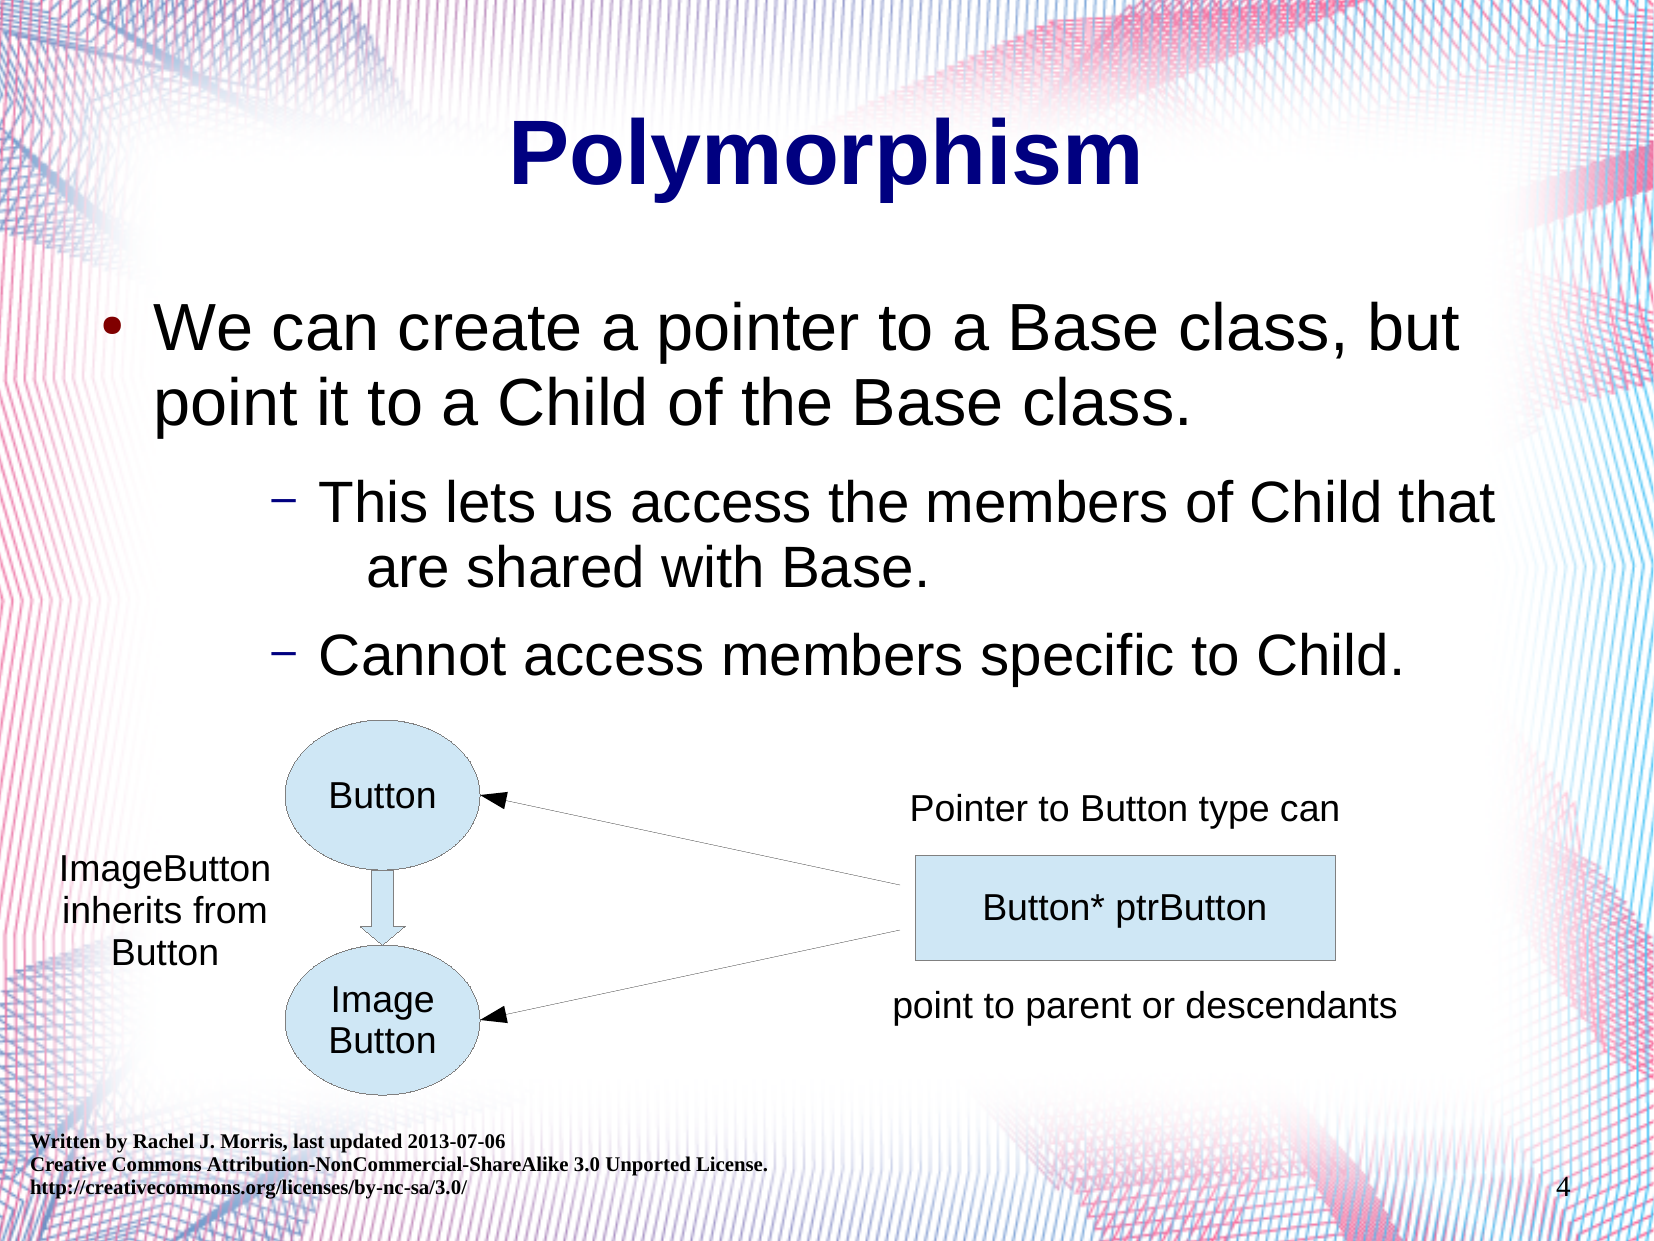

# Polymorphism
We can create a pointer to a Base class, but point it to a Child of the Base class.
This lets us access the members of Child that are shared with Base.
Cannot access members specific to Child.
Button
Pointer to Button type can
ImageButton inherits from Button
Button* ptrButton
Image
Button
point to parent or descendants
4